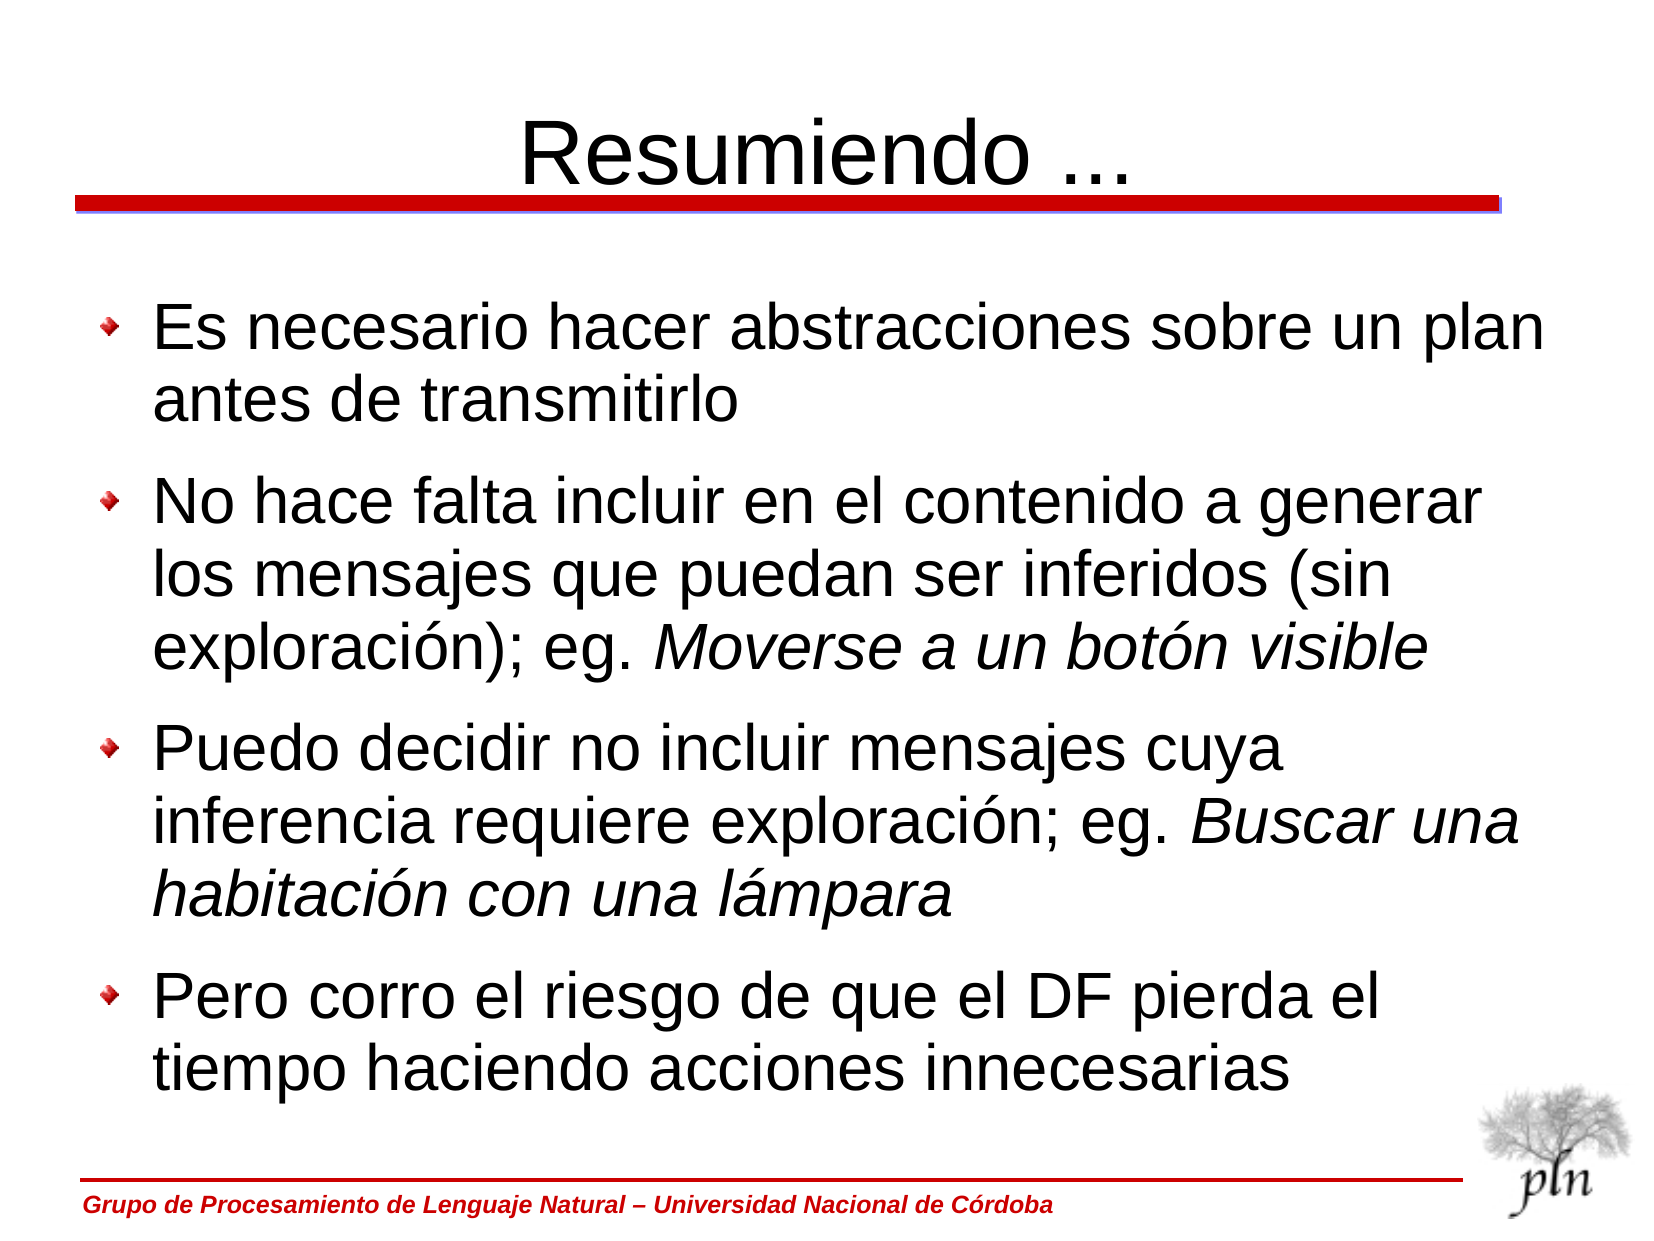

# Resumiendo ...
Es necesario hacer abstracciones sobre un plan antes de transmitirlo
No hace falta incluir en el contenido a generar los mensajes que puedan ser inferidos (sin exploración); eg. Moverse a un botón visible
Puedo decidir no incluir mensajes cuya inferencia requiere exploración; eg. Buscar una habitación con una lámpara
Pero corro el riesgo de que el DF pierda el tiempo haciendo acciones innecesarias